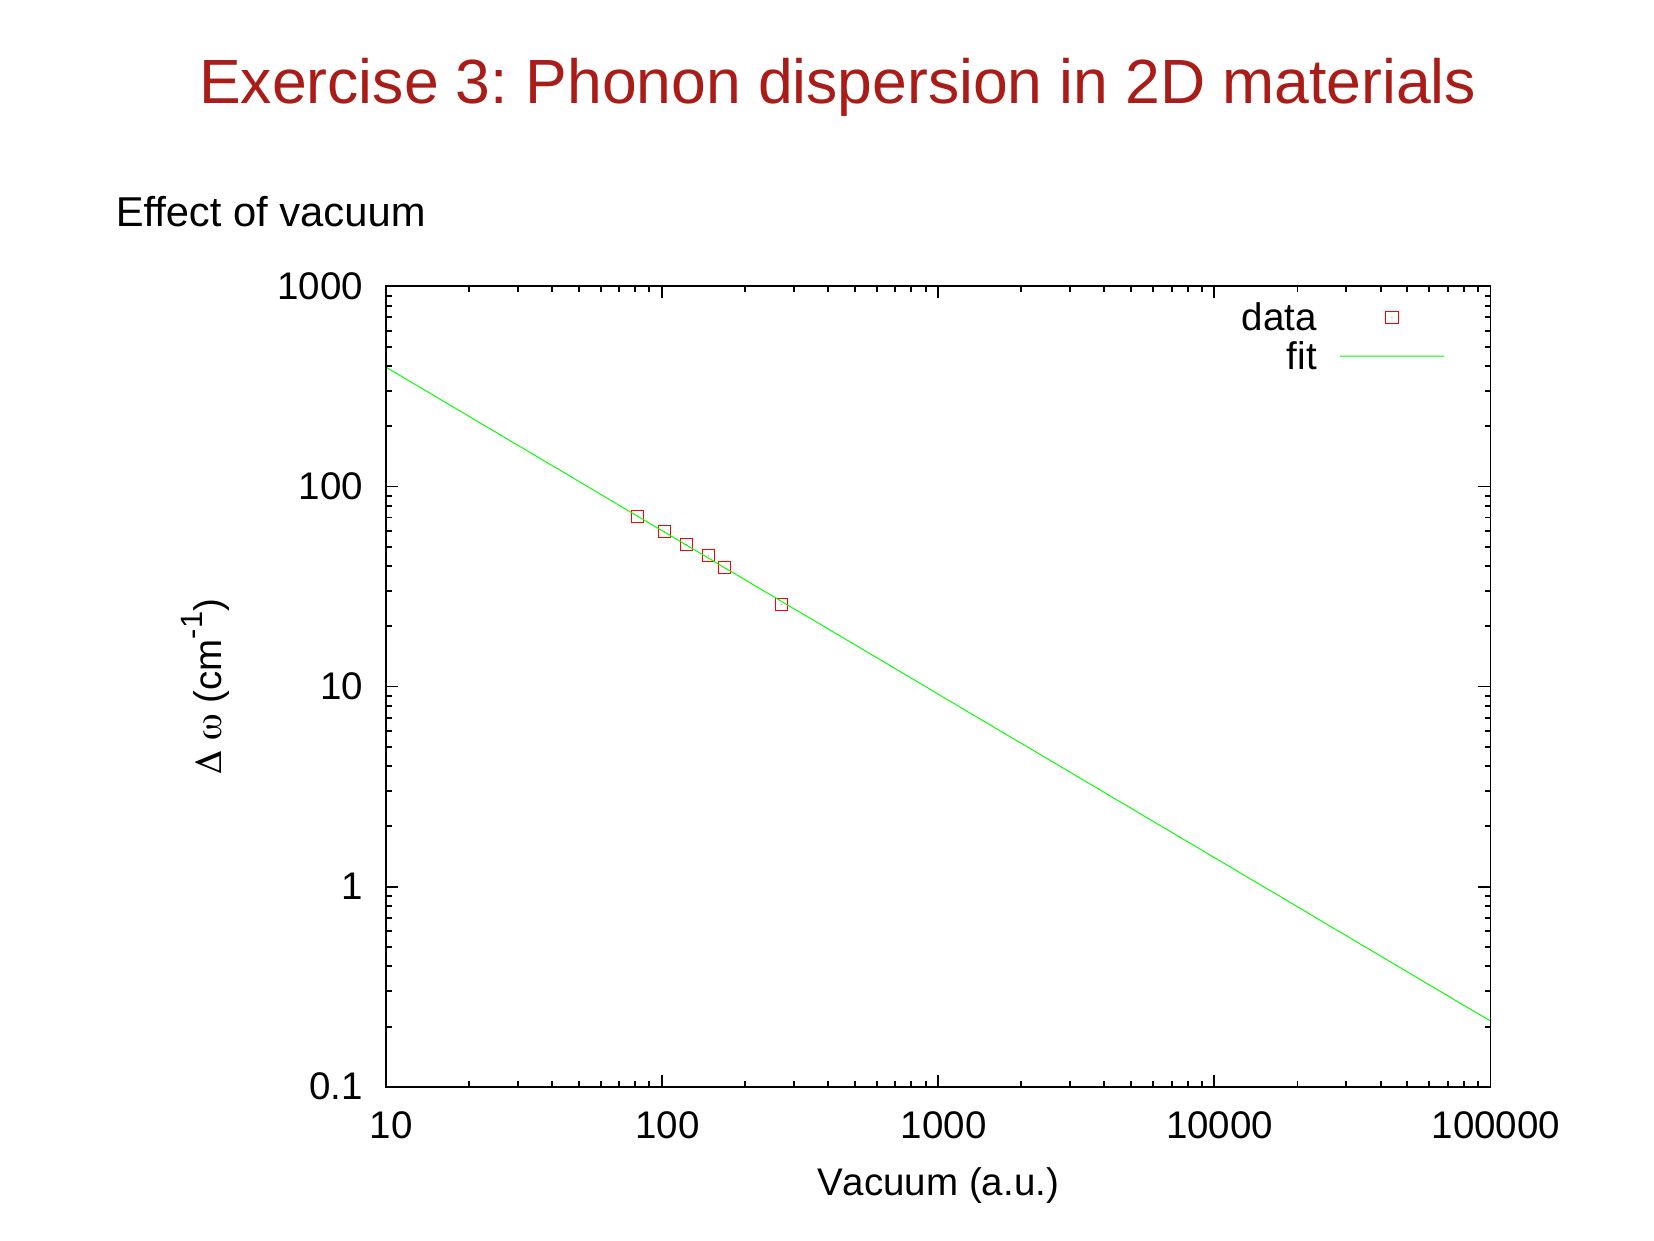

# Exercise 3: Phonon dispersion in 2D materials
Effect of vacuum